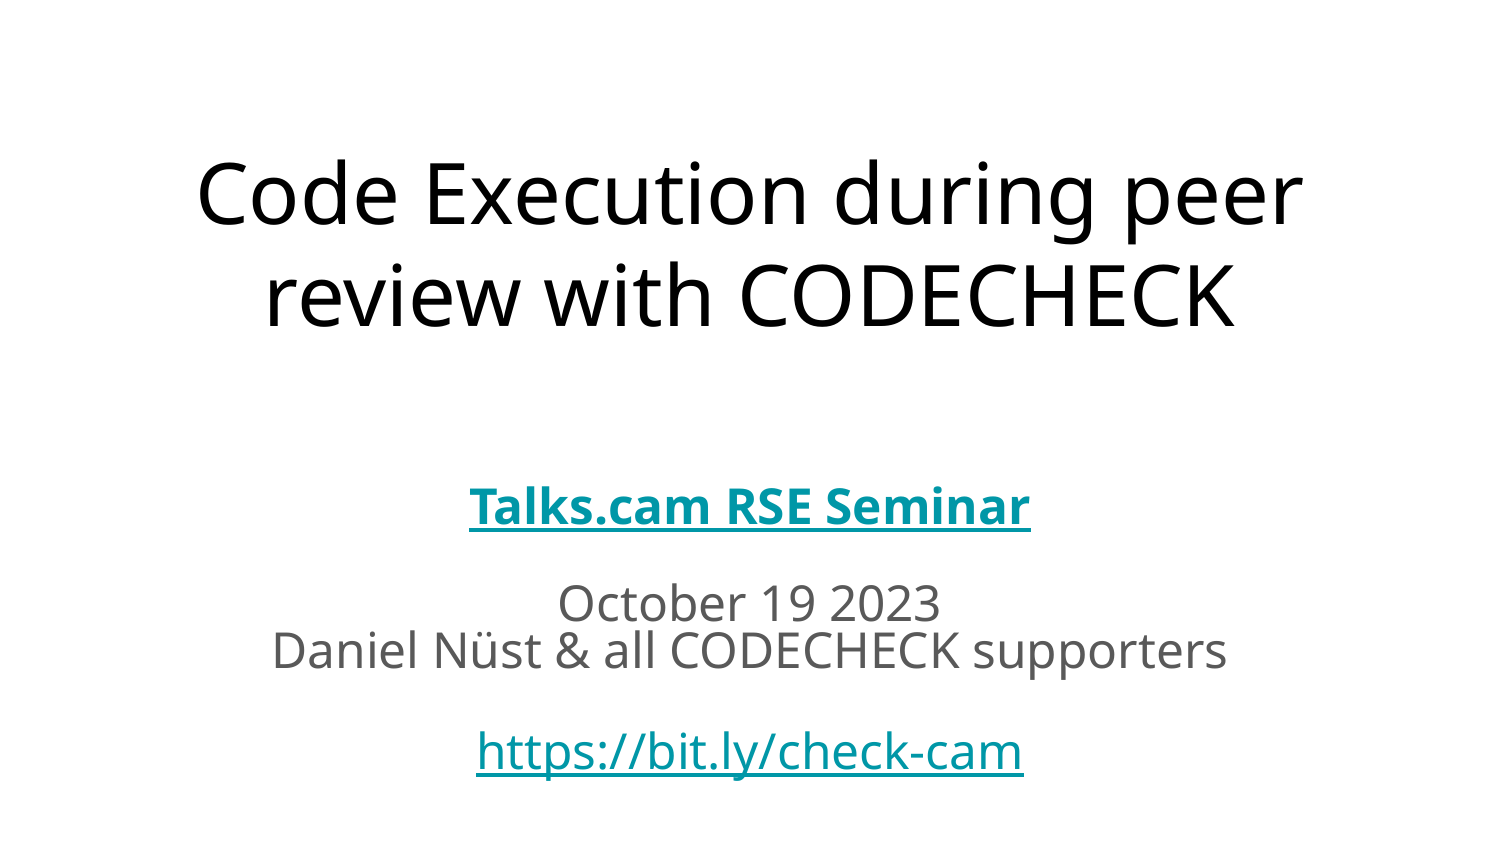

# Code Execution during peer review with CODECHECK
Talks.cam RSE Seminar
October 19 2023
Daniel Nüst & all CODECHECK supporters
https://bit.ly/check-cam